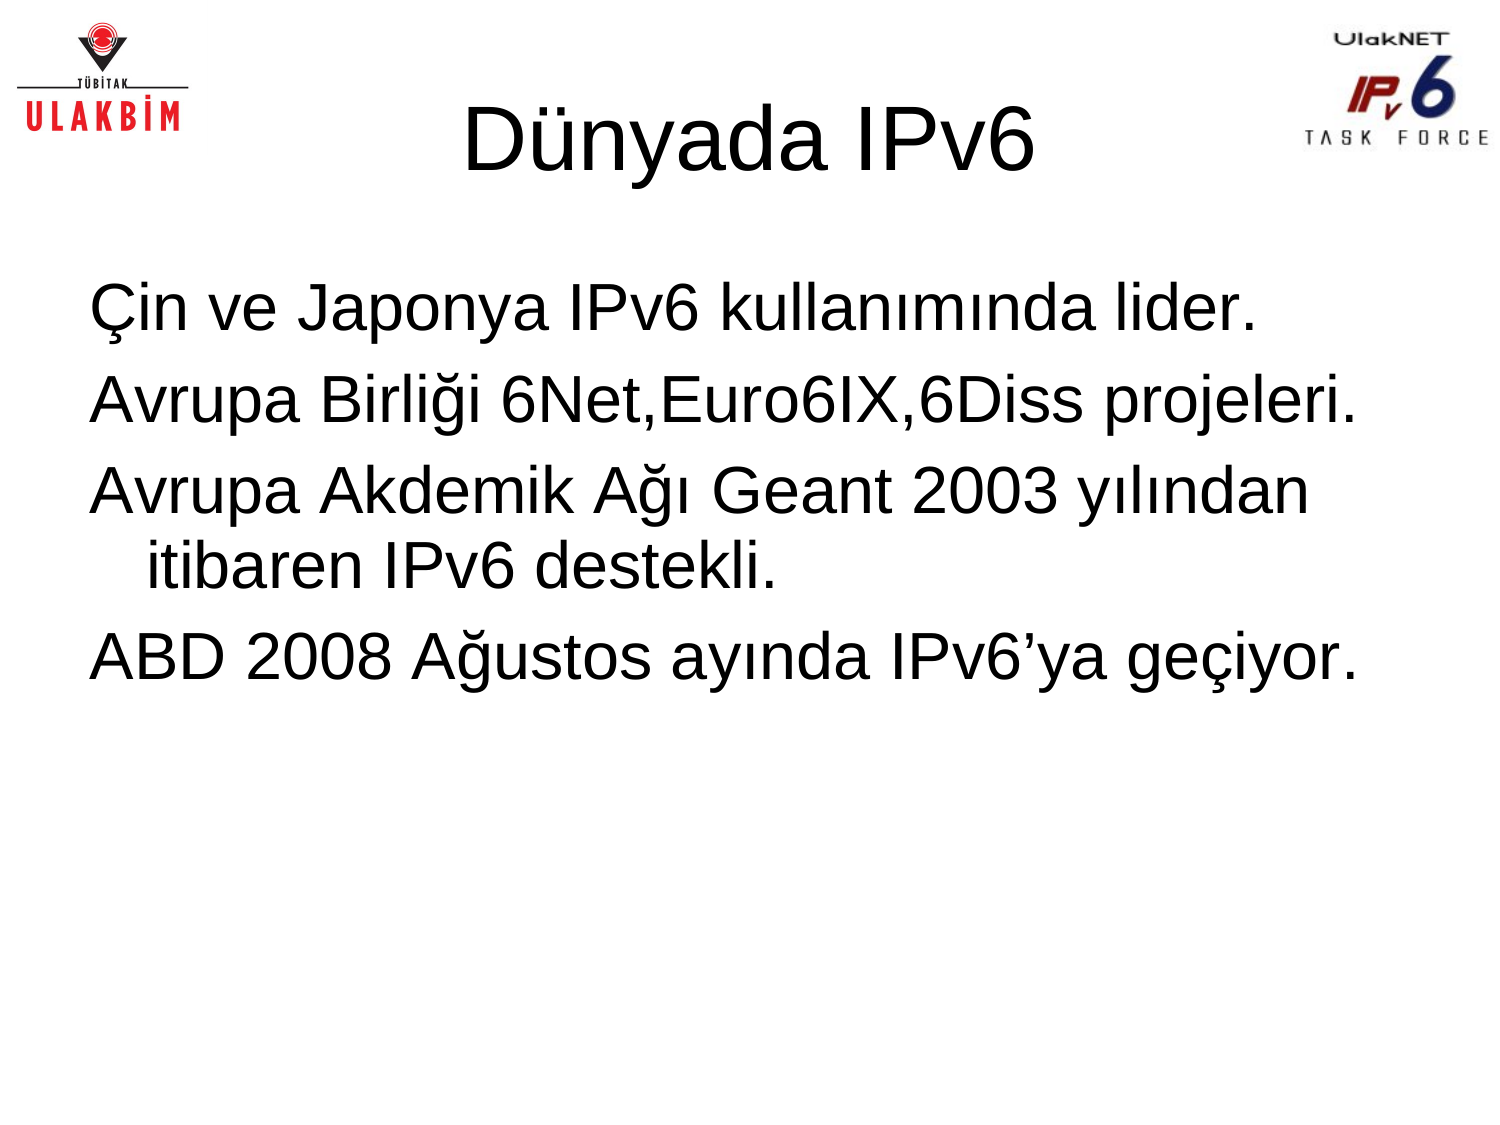

# Dünyada IPv6
Çin ve Japonya IPv6 kullanımında lider.
Avrupa Birliği 6Net,Euro6IX,6Diss projeleri.
Avrupa Akdemik Ağı Geant 2003 yılından itibaren IPv6 destekli.
ABD 2008 Ağustos ayında IPv6’ya geçiyor.